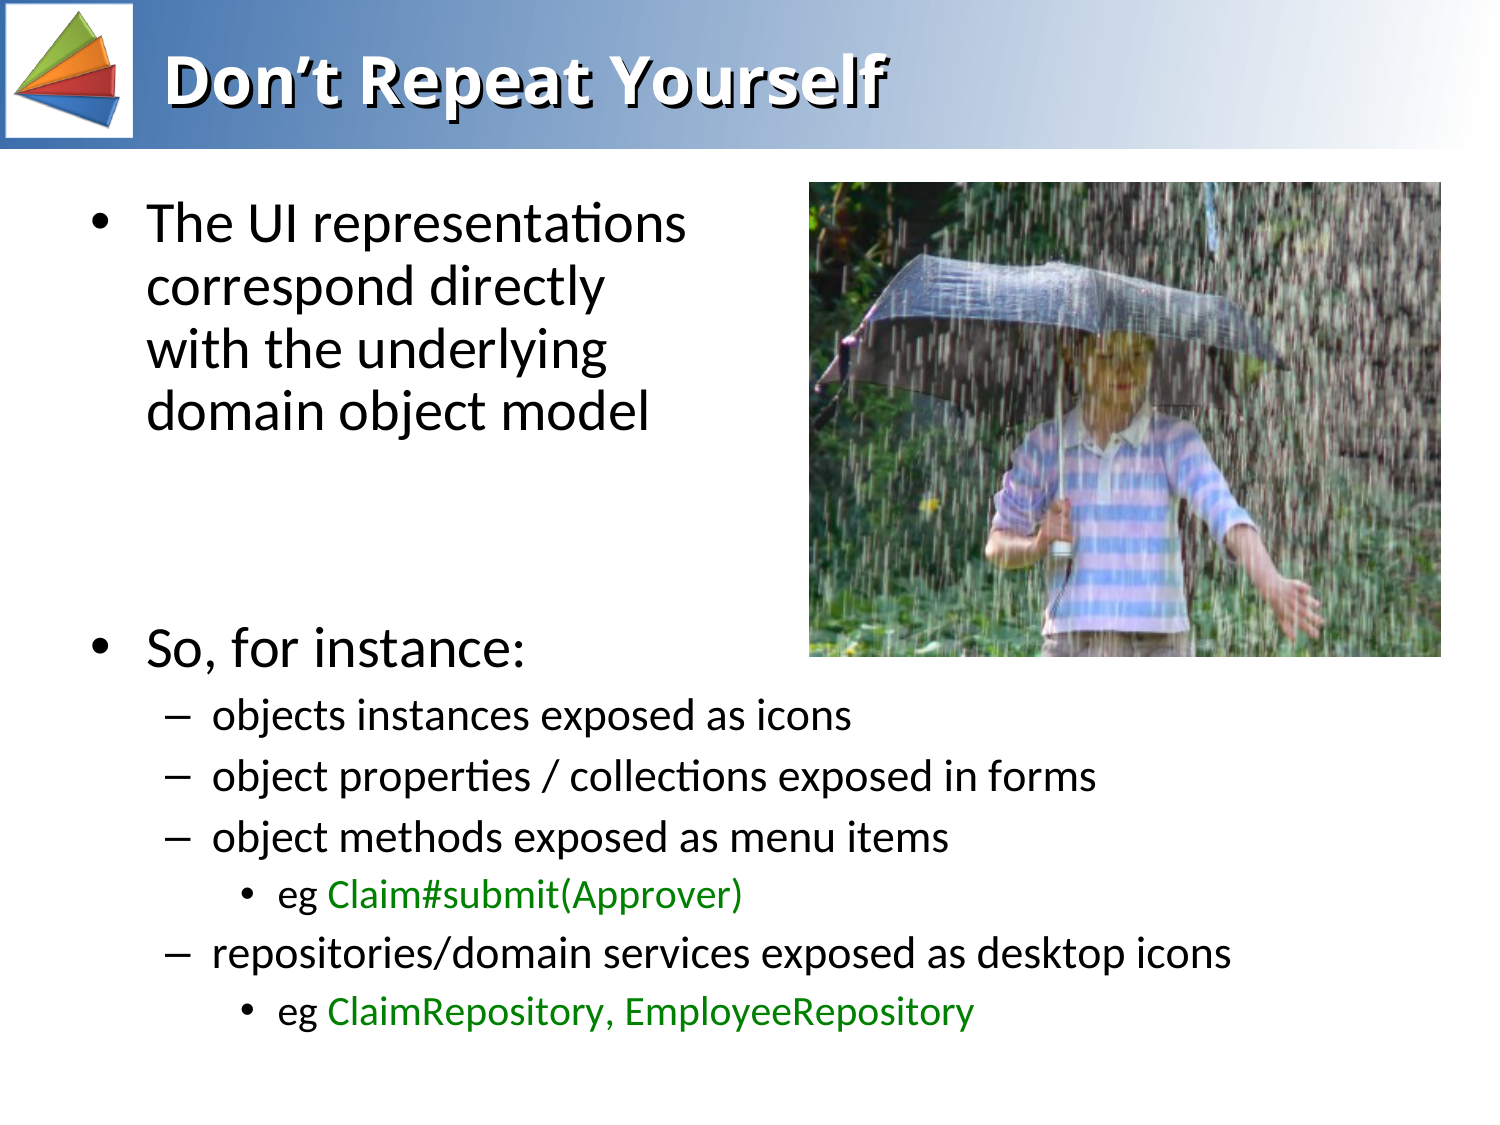

# Don’t Repeat Yourself
The UI representations
correspond directly
with the underlying
domain object model
So, for instance:
objects instances exposed as icons
object properties / collections exposed in forms
object methods exposed as menu items
eg Claim#submit(Approver)
repositories/domain services exposed as desktop icons
eg ClaimRepository, EmployeeRepository